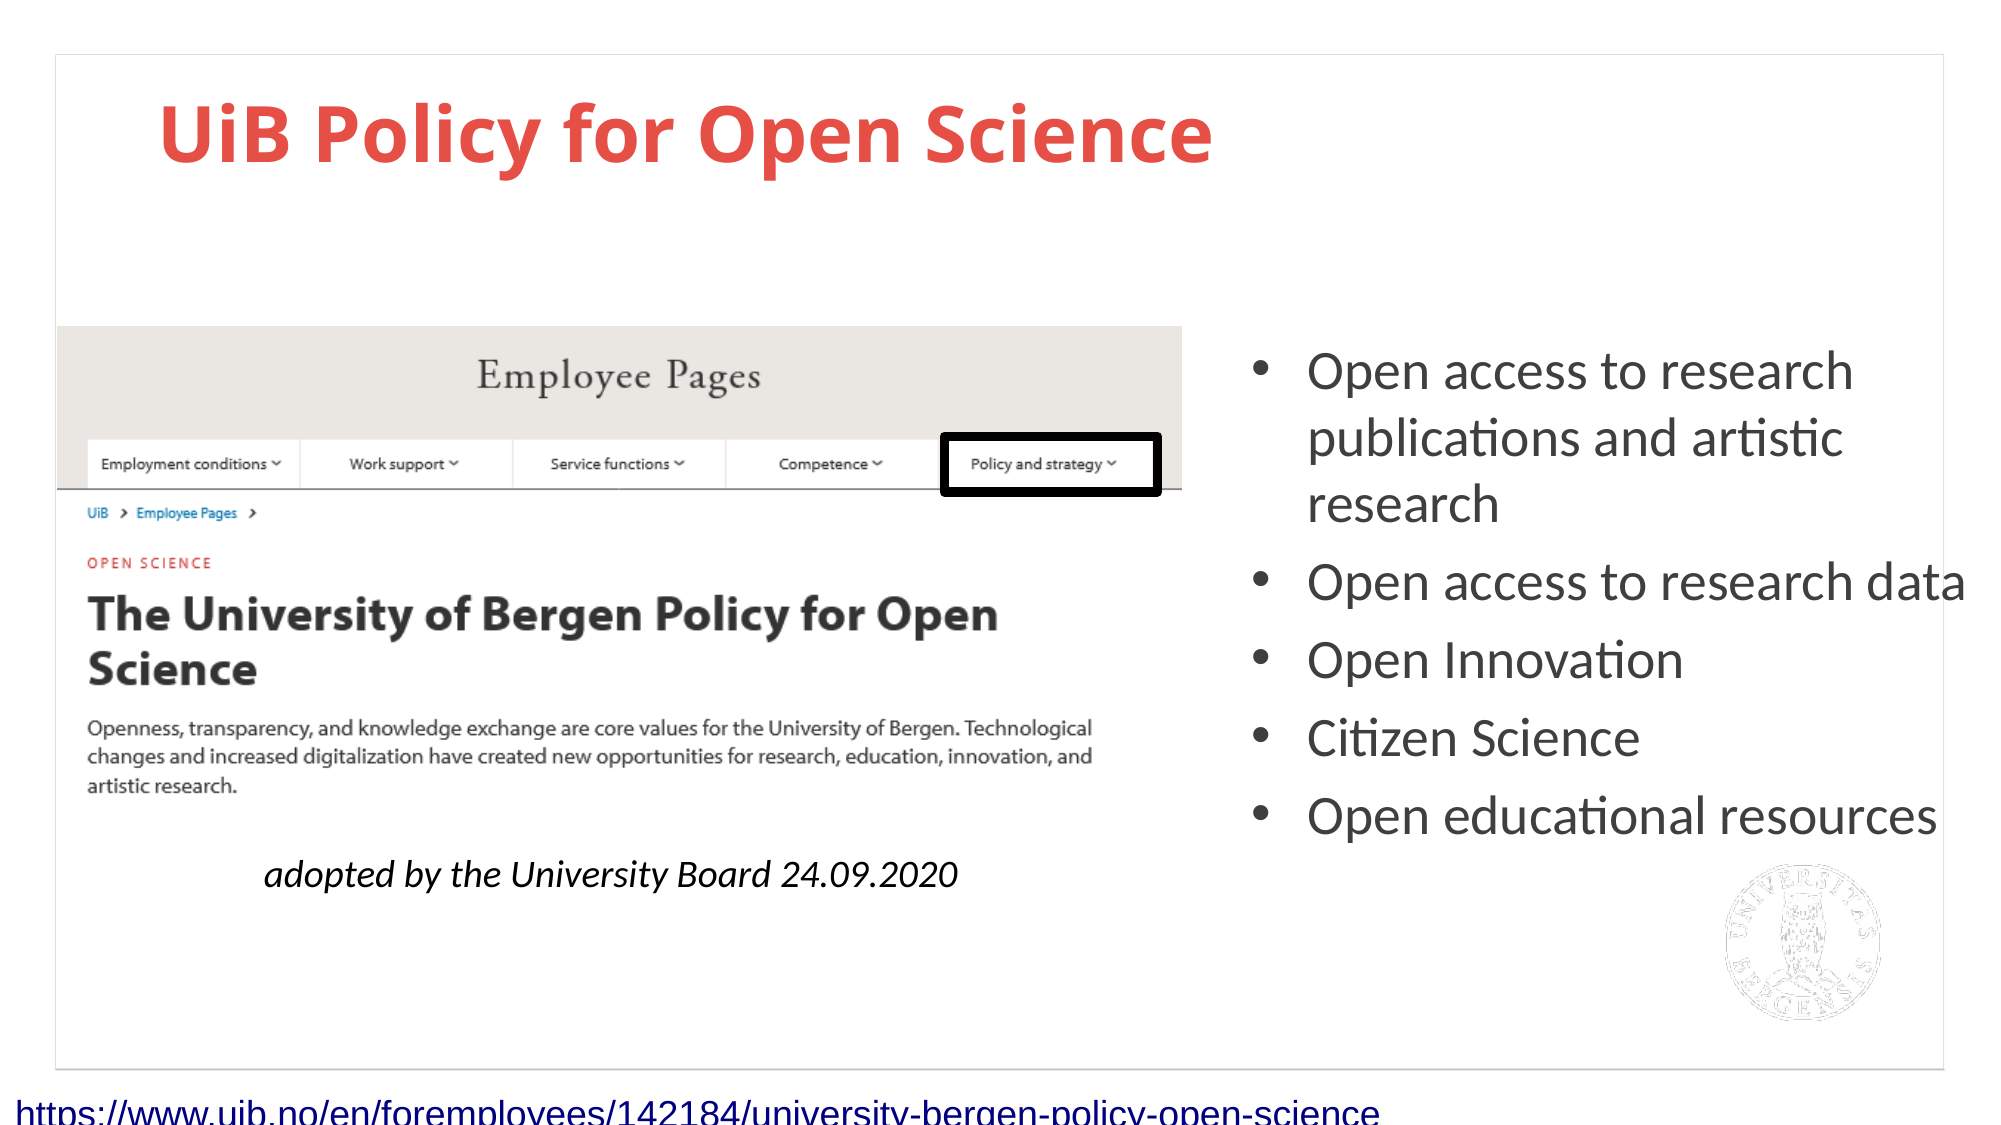

UiB Policy for Open Science
Open access to research publications and artistic research
Open access to research data
Open Innovation
Citizen Science
Open educational resources
adopted by the University Board 24.09.2020
https://www.uib.no/en/foremployees/142184/university-bergen-policy-open-science